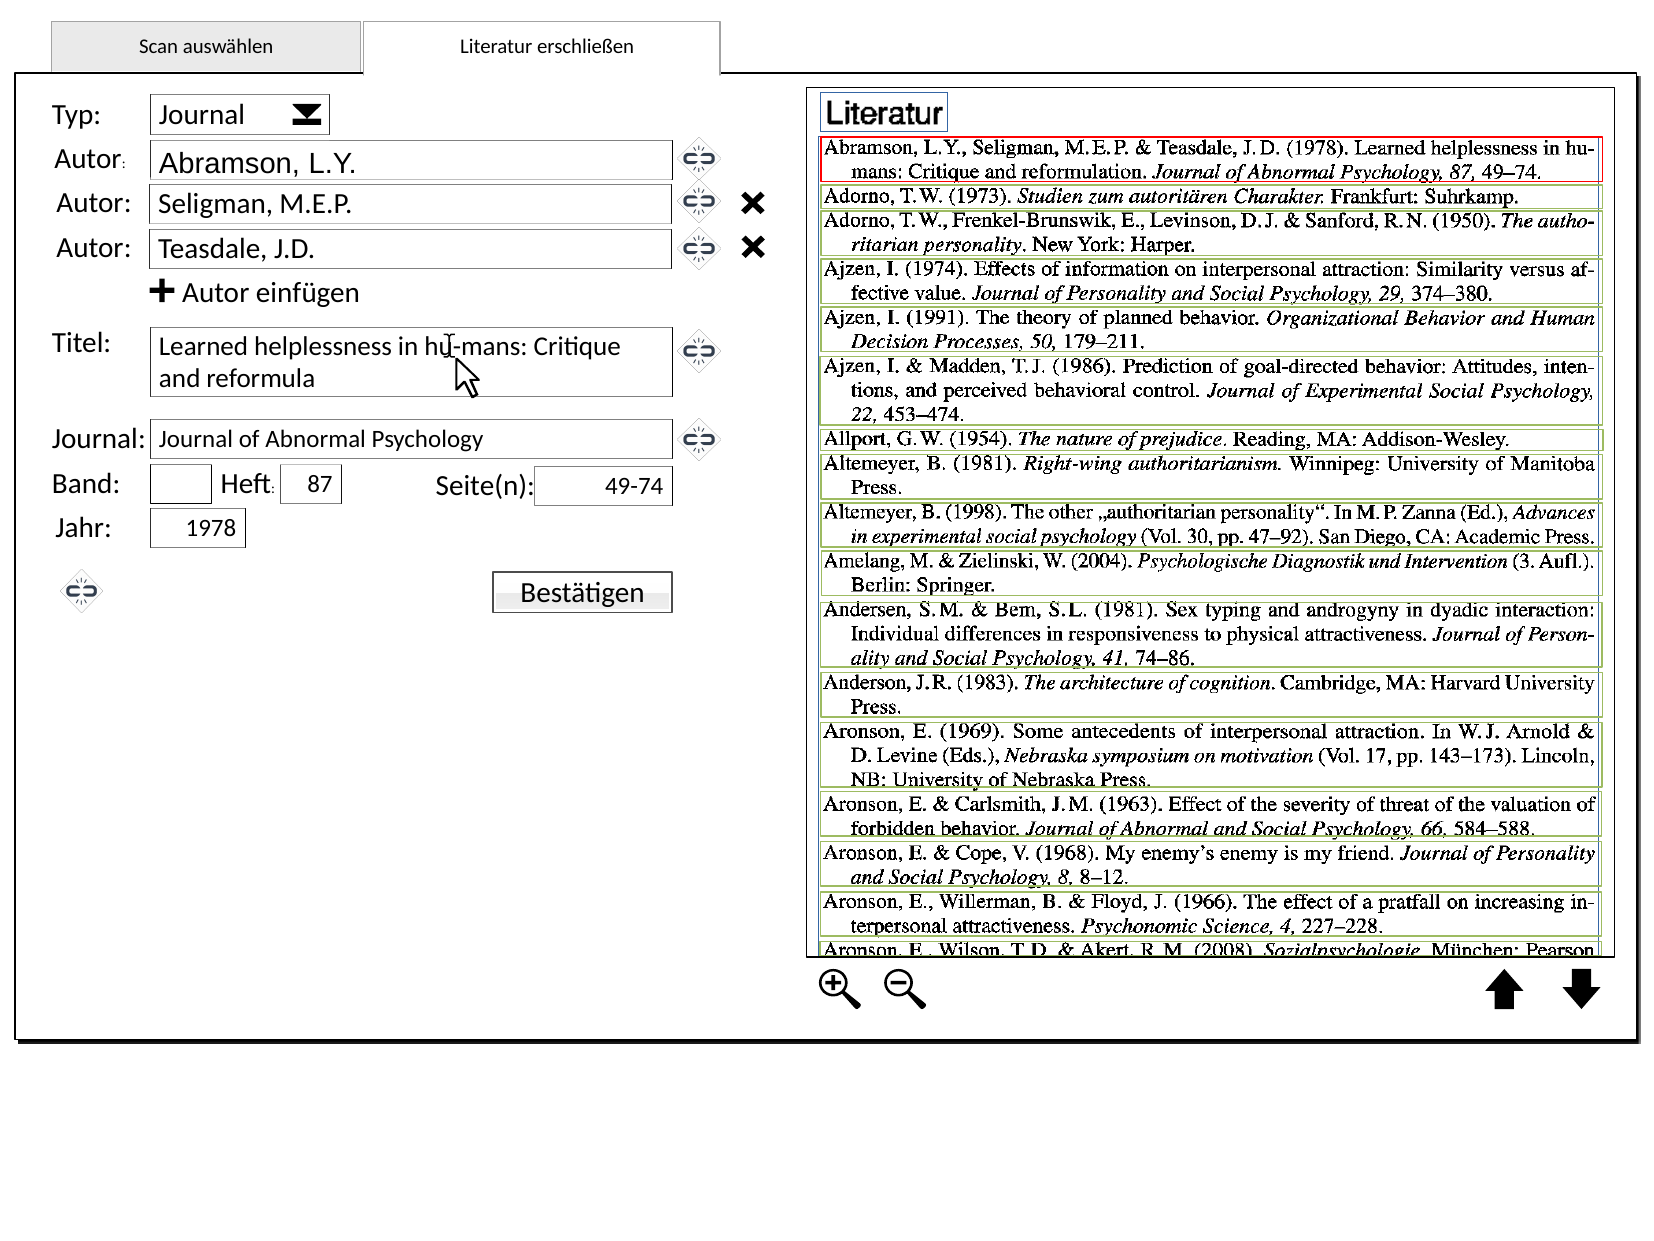

Scan auswählen
Literatur erschließen
Typ:
Journal
Abramson, L.Y.
Autor:
Autor:
Seligman, M.E.P.
Autor:
Teasdale, J.D.
Autor einfügen
Titel:
Learned helplessness in hu-mans: Critique and reformula
Journal:
Journal of Abnormal Psychology
Band:
Heft:
87
Seite(n):
49-74
Jahr:
1978
Bestätigen